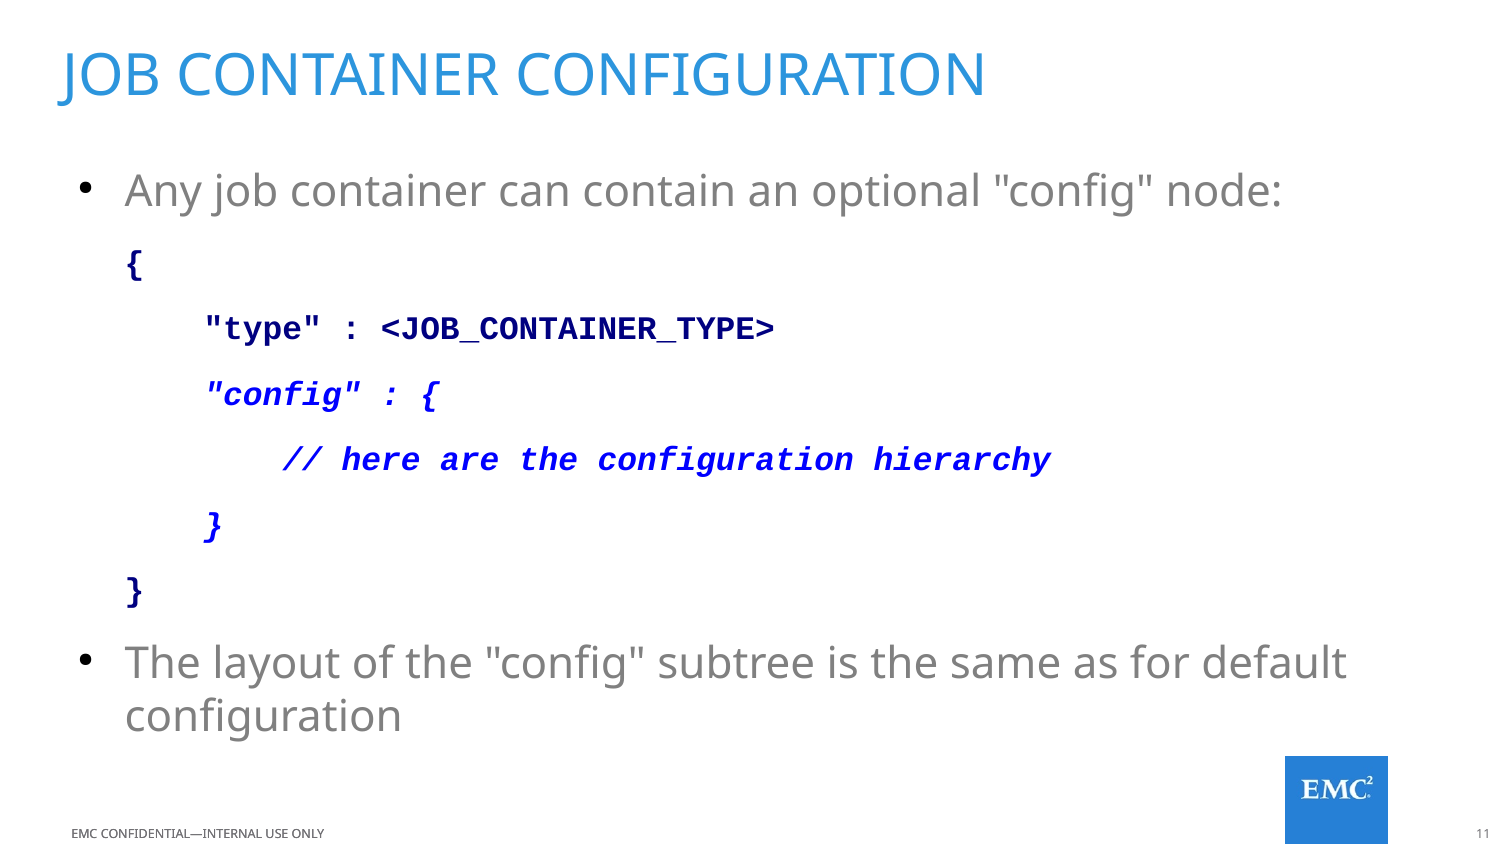

# JOB Container configuration
Any job container can contain an optional "config" node:
{
 "type" : <JOB_CONTAINER_TYPE>
 "config" : {
 // here are the configuration hierarchy
 }
}
The layout of the "config" subtree is the same as for default configuration